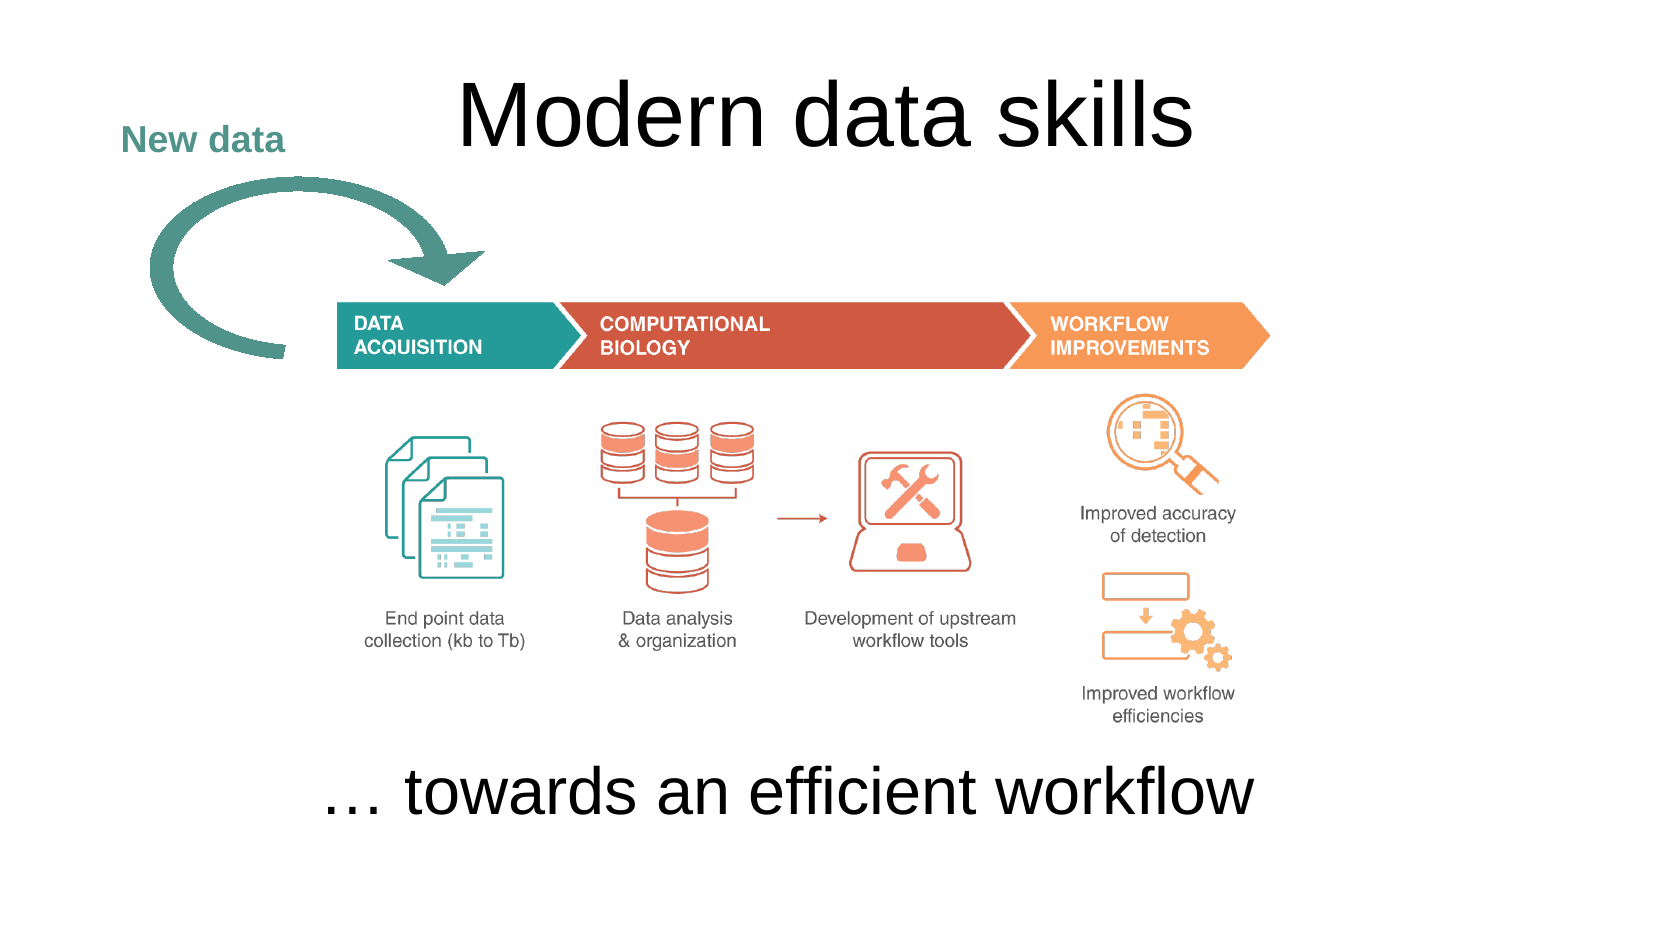

# Modern data skills
New data
… towards an efficient workflow